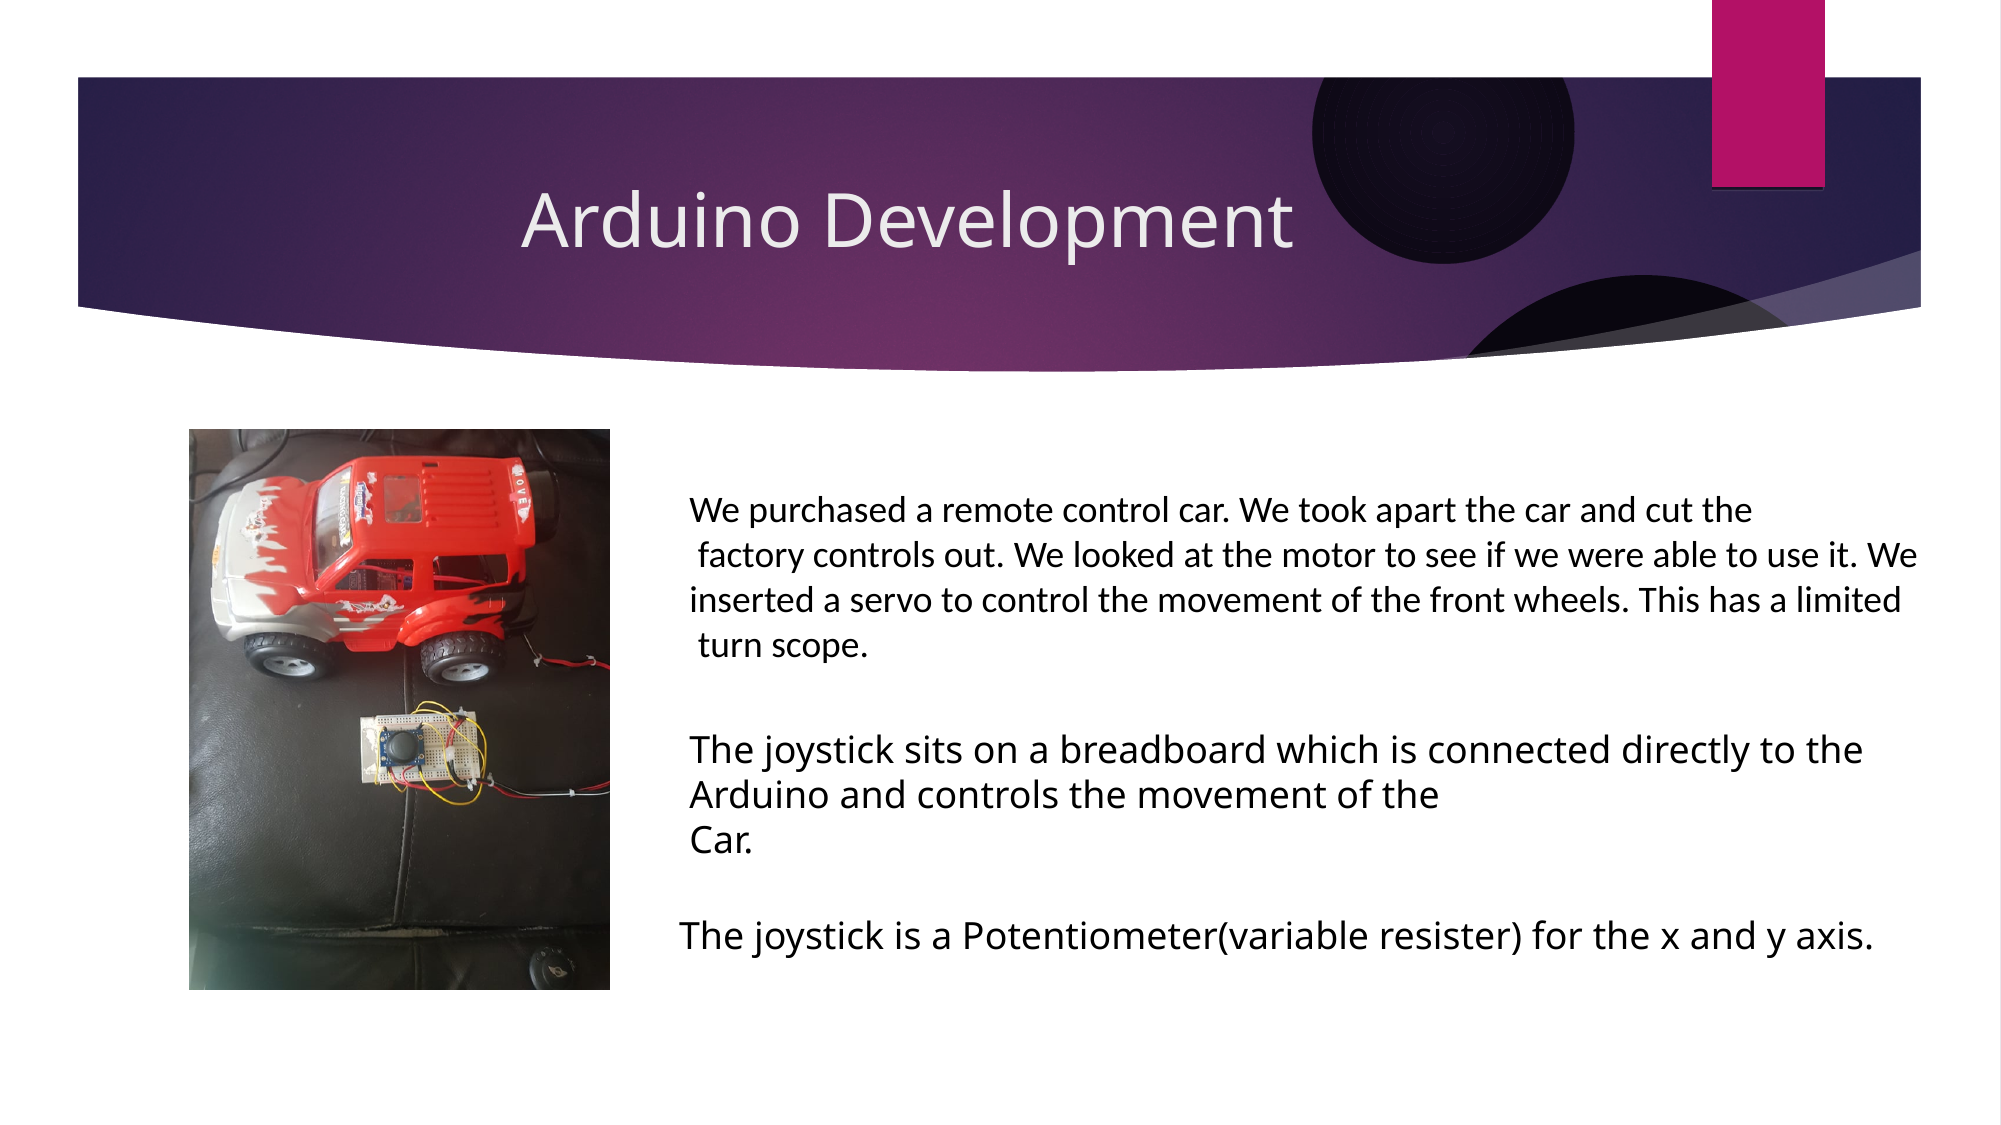

# Arduino Development
We purchased a remote control car. We took apart the car and cut the
 factory controls out. We looked at the motor to see if we were able to use it. We
inserted a servo to control the movement of the front wheels. This has a limited
 turn scope.
The joystick sits on a breadboard which is connected directly to the
Arduino and controls the movement of the
Car.
The joystick is a Potentiometer(variable resister) for the x and y axis.